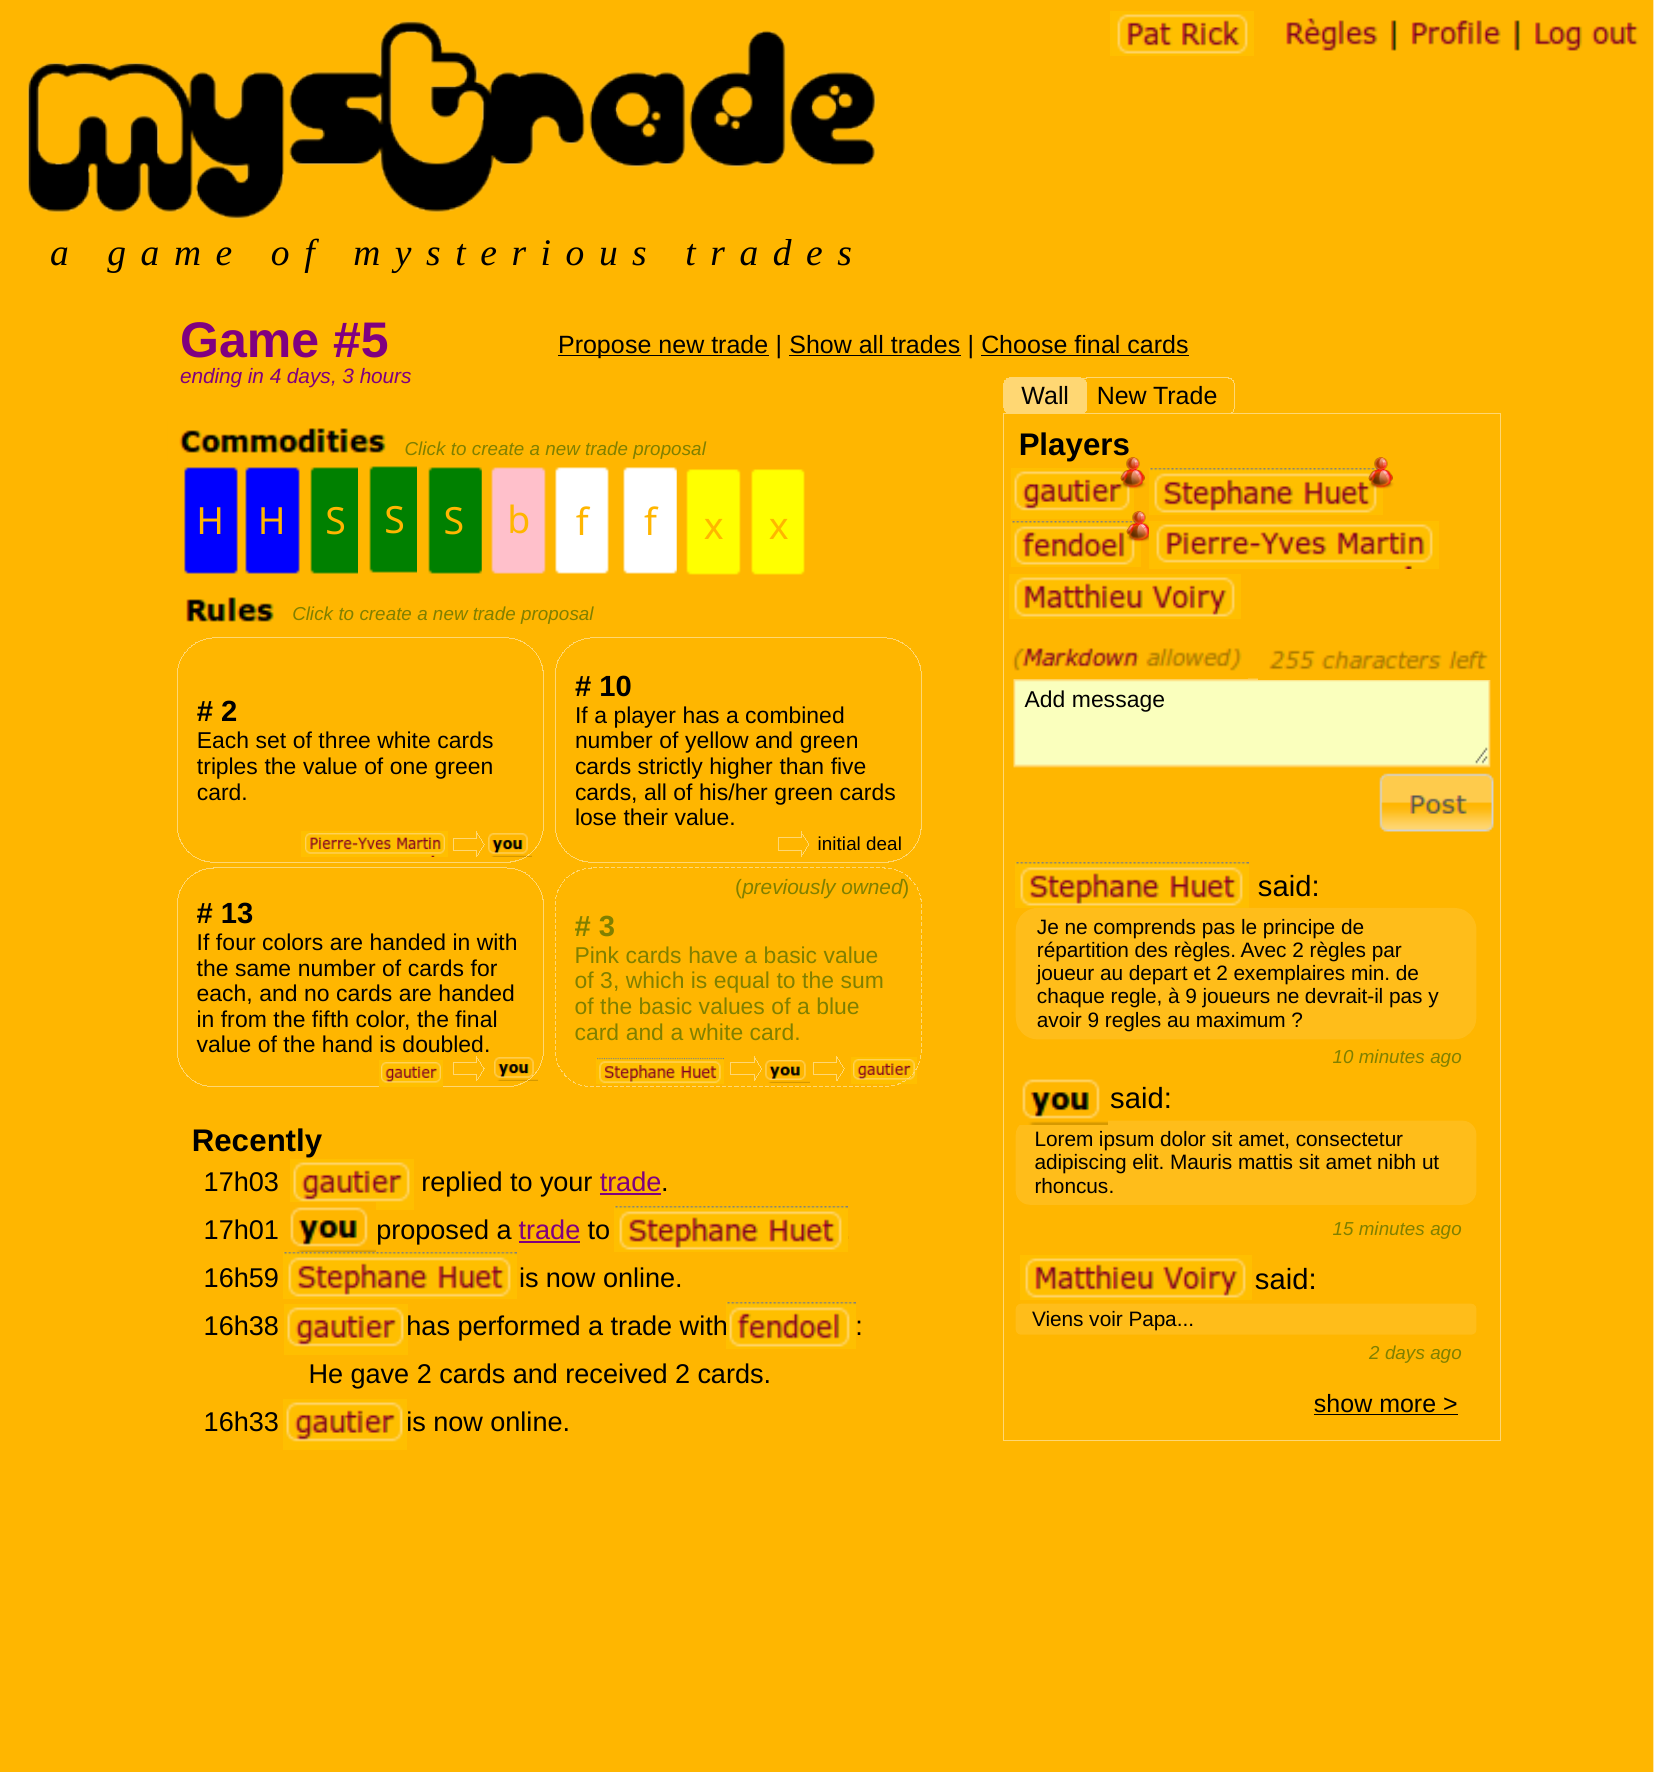

a game of mysterious trades
Game #5
Propose new trade | Show all trades | Choose final cards
ending in 4 days, 3 hours
Wall
New Trade
Players
Click to create a new trade proposal
S
H
H
S
S
b
f
f
x
x
Click to create a new trade proposal
# 2
Each set of three white cards triples the value of one green card.
# 10
If a player has a combined number of yellow and green cards strictly higher than five cards, all of his/her green cards lose their value.
Add message
initial deal
said:
# 13
If four colors are handed in with the same number of cards for each, and no cards are handed in from the fifth color, the final value of the hand is doubled.
# 3
Pink cards have a basic value of 3, which is equal to the sum of the basic values of a blue card and a white card.
(previously owned)
Je ne comprends pas le principe de répartition des règles. Avec 2 règles par joueur au depart et 2 exemplaires min. de chaque regle, à 9 joueurs ne devrait-il pas y avoir 9 regles au maximum ?
10 minutes ago
said:
Recently
Lorem ipsum dolor sit amet, consectetur adipiscing elit. Mauris mattis sit amet nibh ut rhoncus.
17h03 replied to your trade.
17h01 proposed a trade to .
16h59 is now online.
16h38 has performed a trade with  :
 He gave 2 cards and received 2 cards.
16h33 is now online.
15 minutes ago
said:
Viens voir Papa...
2 days ago
show more >